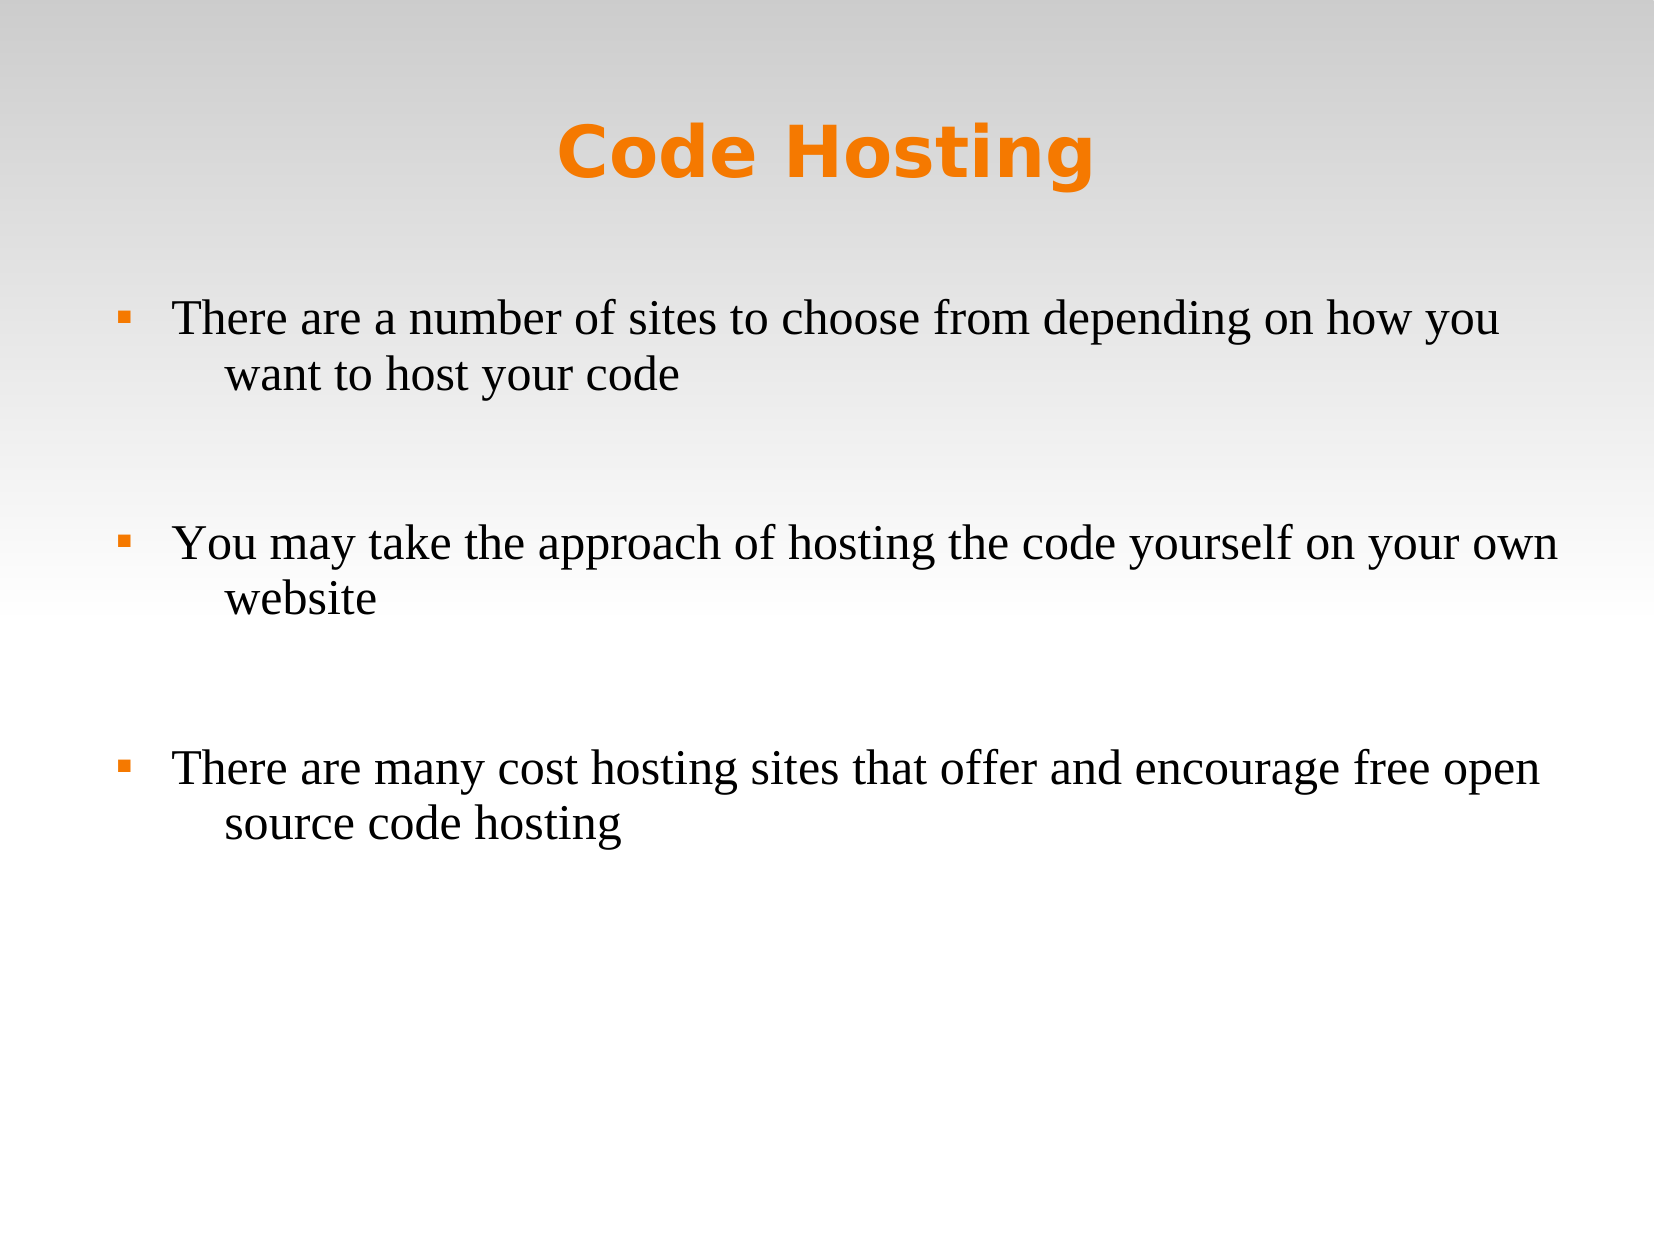

# Code Hosting
There are a number of sites to choose from depending on how you want to host your code
You may take the approach of hosting the code yourself on your own website
There are many cost hosting sites that offer and encourage free open source code hosting